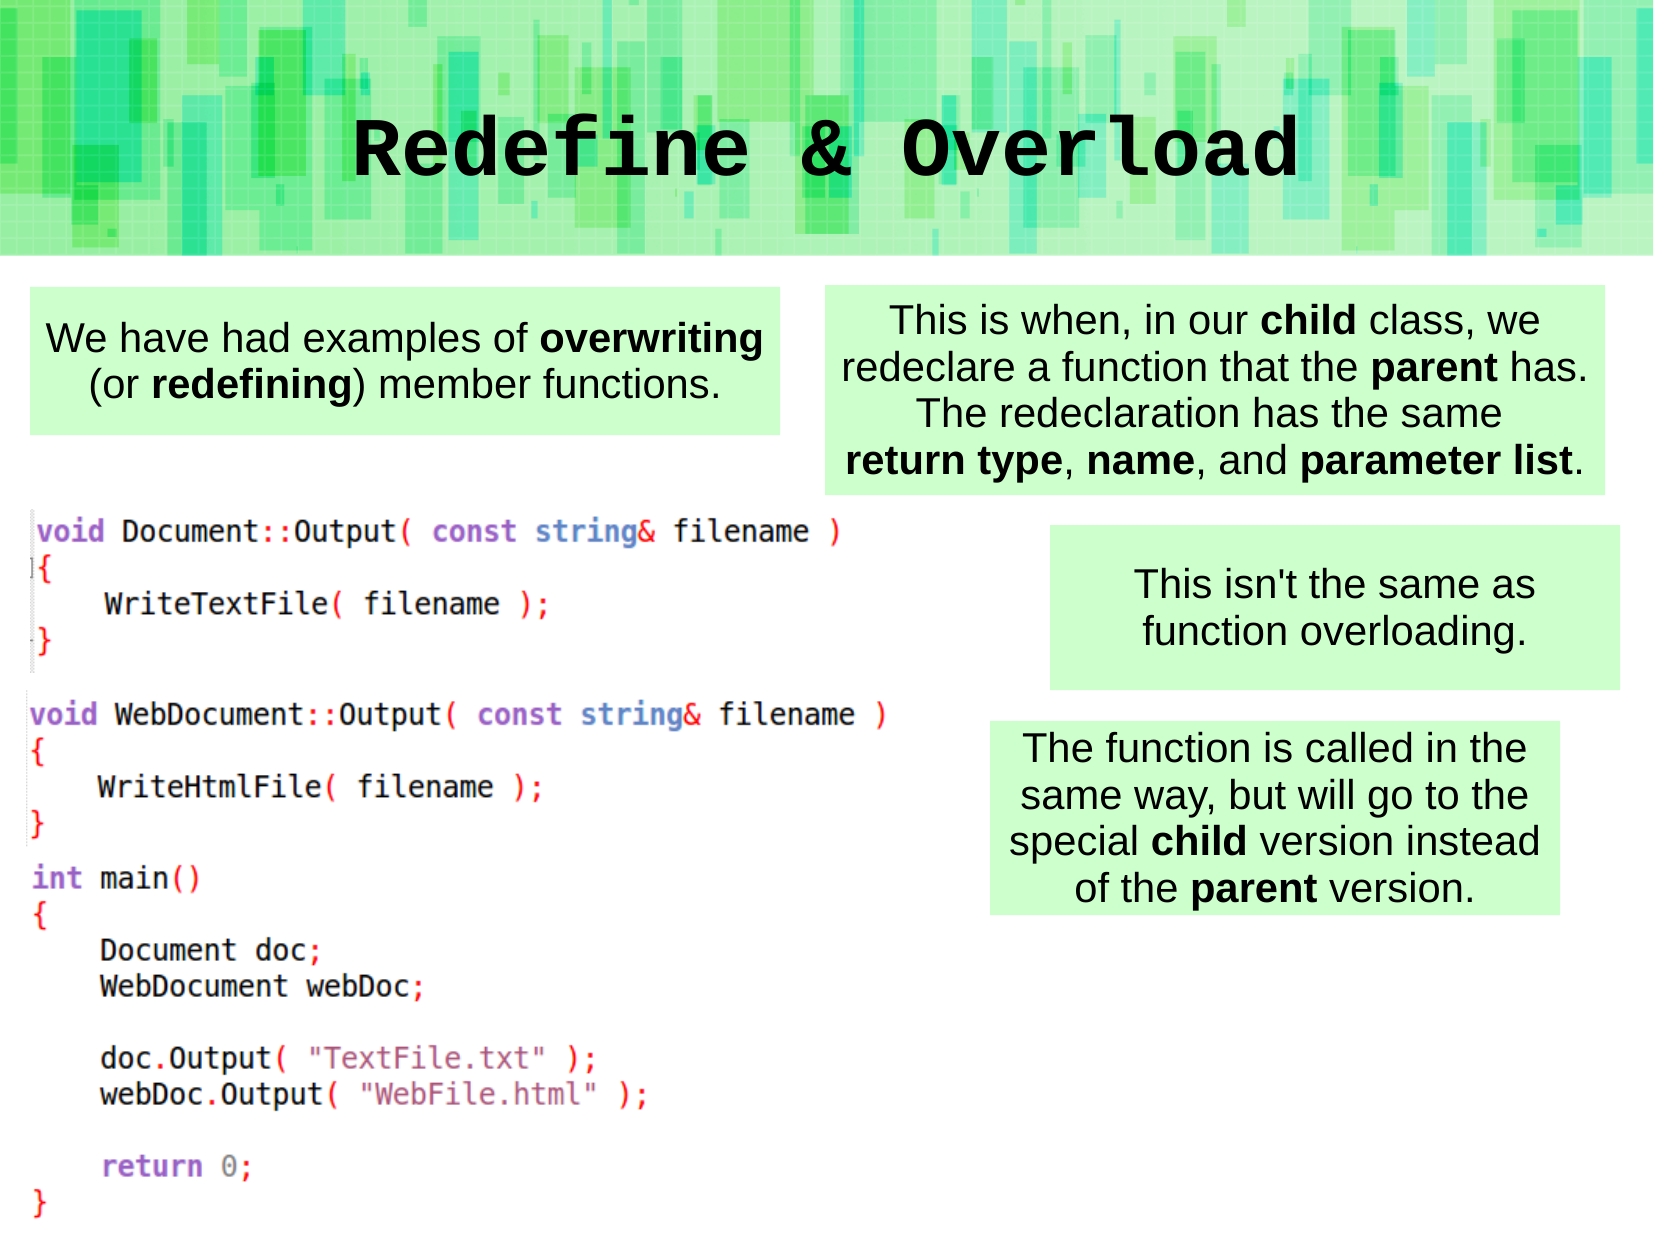

# Redefine & Overload
This is when, in our child class, we redeclare a function that the parent has. The redeclaration has the same
return type, name, and parameter list.
We have had examples of overwriting (or redefining) member functions.
This isn't the same as function overloading.
The function is called in the same way, but will go to the special child version instead of the parent version.